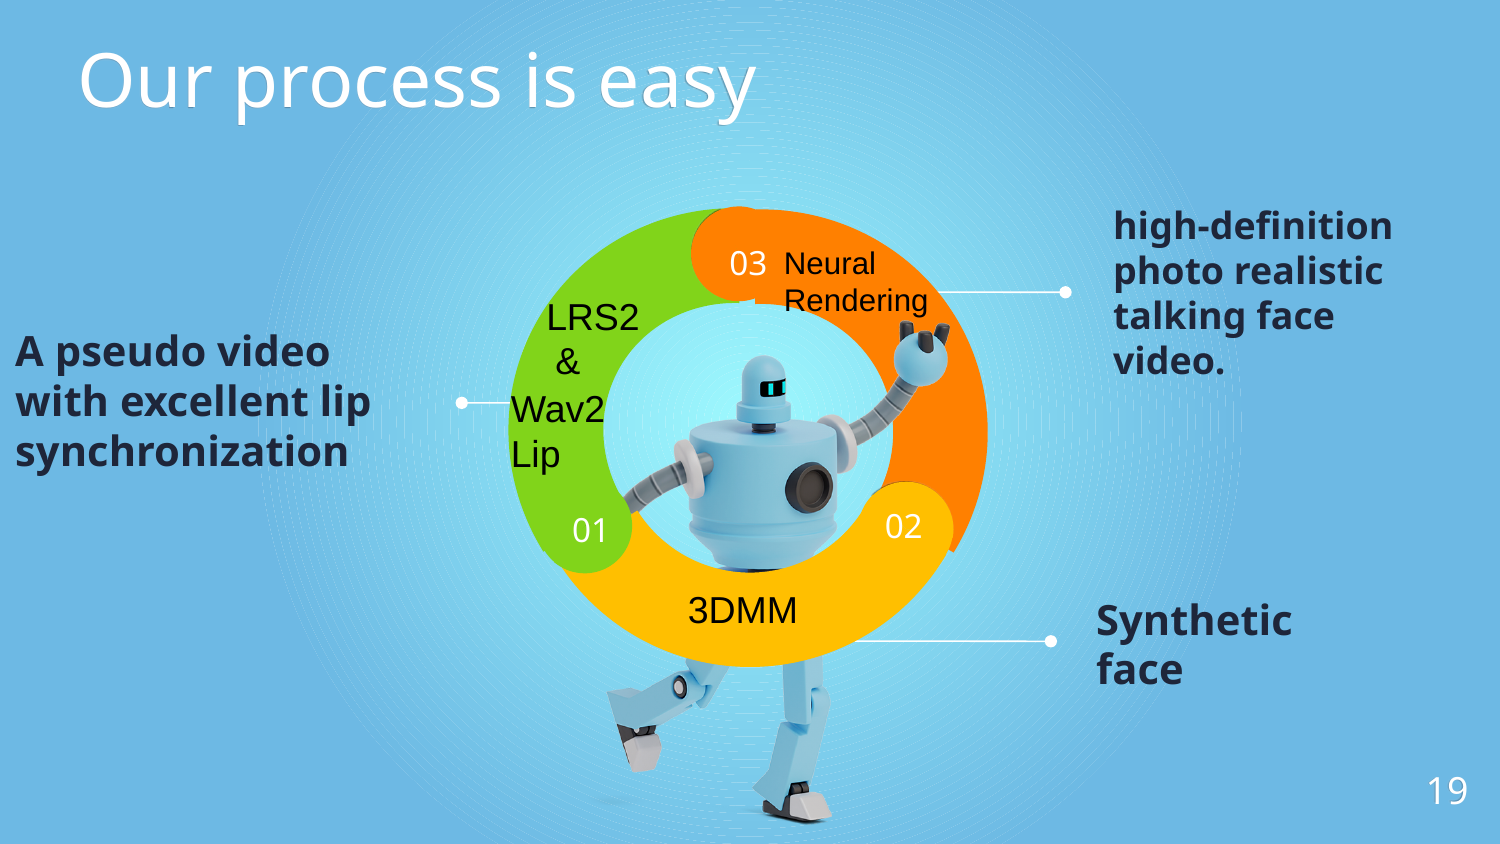

Our process is easy
high-definition photo realistic talking face video.
03
Neural Rendering
A pseudo video with excellent lip synchronization
LRS2
&
Wav2
Lip
02
01
Synthetic face
3DMM